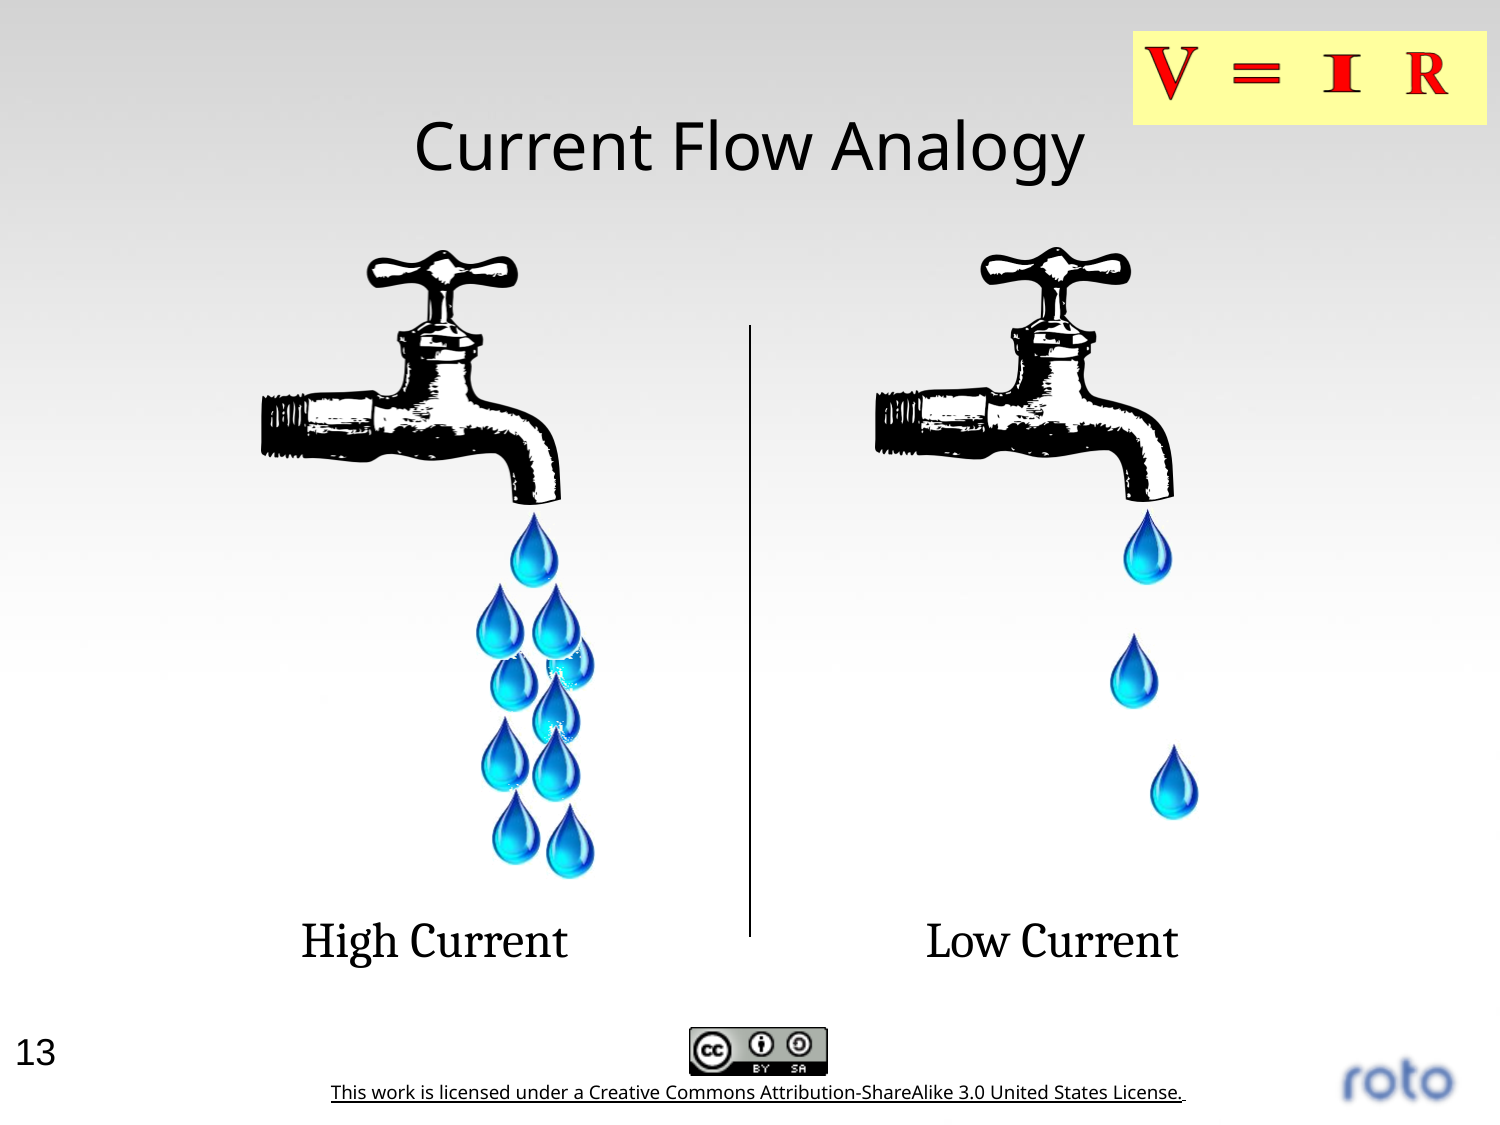

# Current Flow Analogy
High Current
Low Current